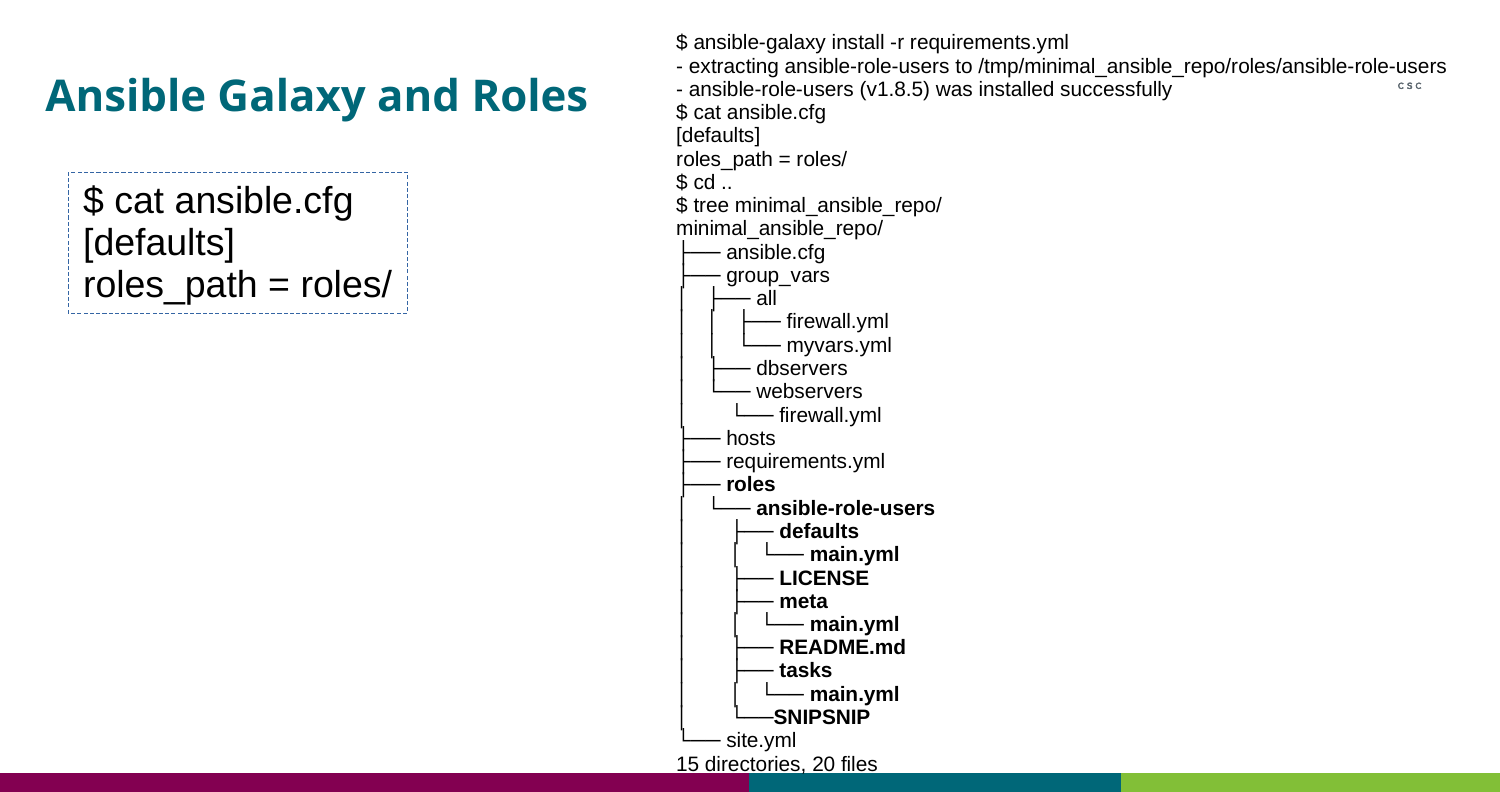

$ ansible-galaxy install -r requirements.yml
- extracting ansible-role-users to /tmp/minimal_ansible_repo/roles/ansible-role-users
- ansible-role-users (v1.8.5) was installed successfully
$ cat ansible.cfg
[defaults]
roles_path = roles/
$ cd ..
$ tree minimal_ansible_repo/
minimal_ansible_repo/
├── ansible.cfg
├── group_vars
│   ├── all
│   │   ├── firewall.yml
│   │   └── myvars.yml
│   ├── dbservers
│   └── webservers
│   └── firewall.yml
├── hosts
├── requirements.yml
├── roles
│   └── ansible-role-users
│   ├── defaults
│   │   └── main.yml
│   ├── LICENSE
│   ├── meta
│   │   └── main.yml
│   ├── README.md
│   ├── tasks
│   │   └── main.yml
│   └──SNIPSNIP
└── site.yml
15 directories, 20 files
# Ansible Galaxy and Roles
$ cat ansible.cfg
[defaults]
roles_path = roles/